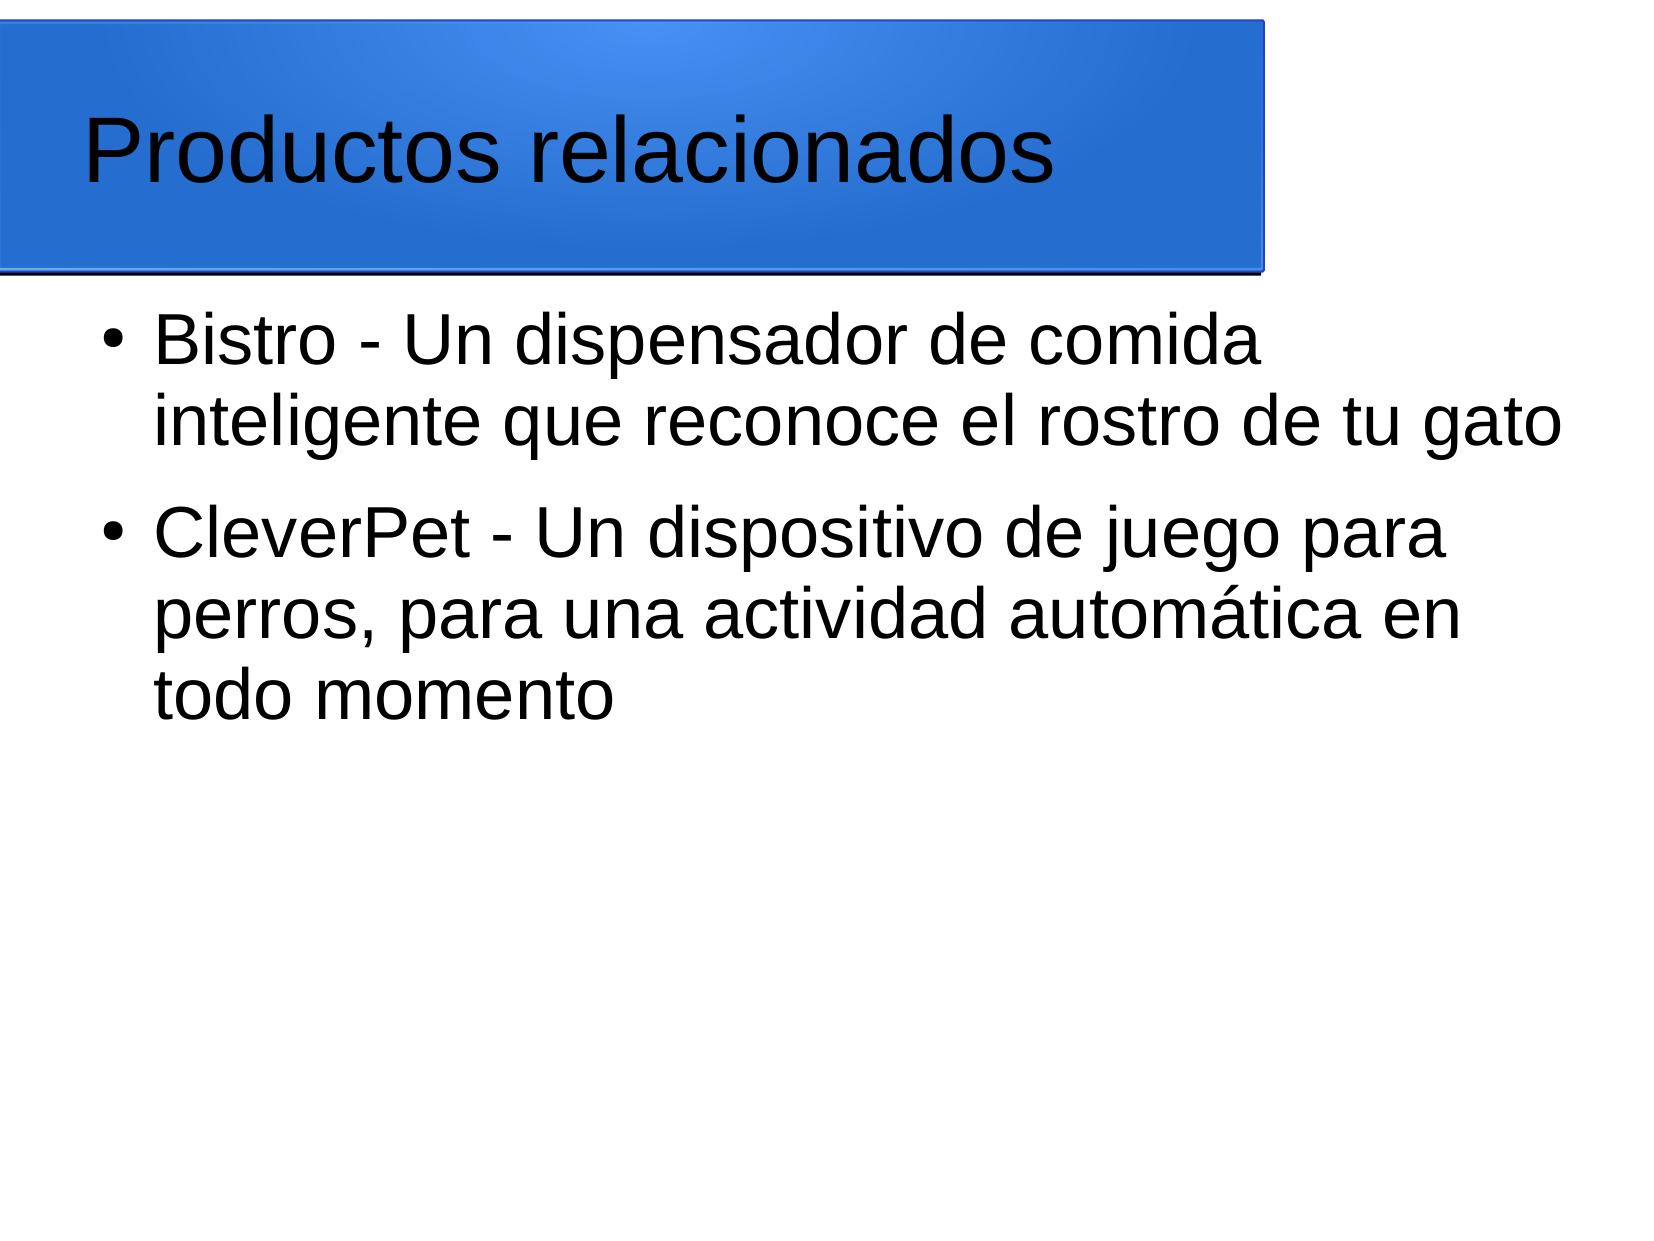

# Productos relacionados
Bistro - Un dispensador de comida inteligente que reconoce el rostro de tu gato
CleverPet - Un dispositivo de juego para perros, para una actividad automática en todo momento